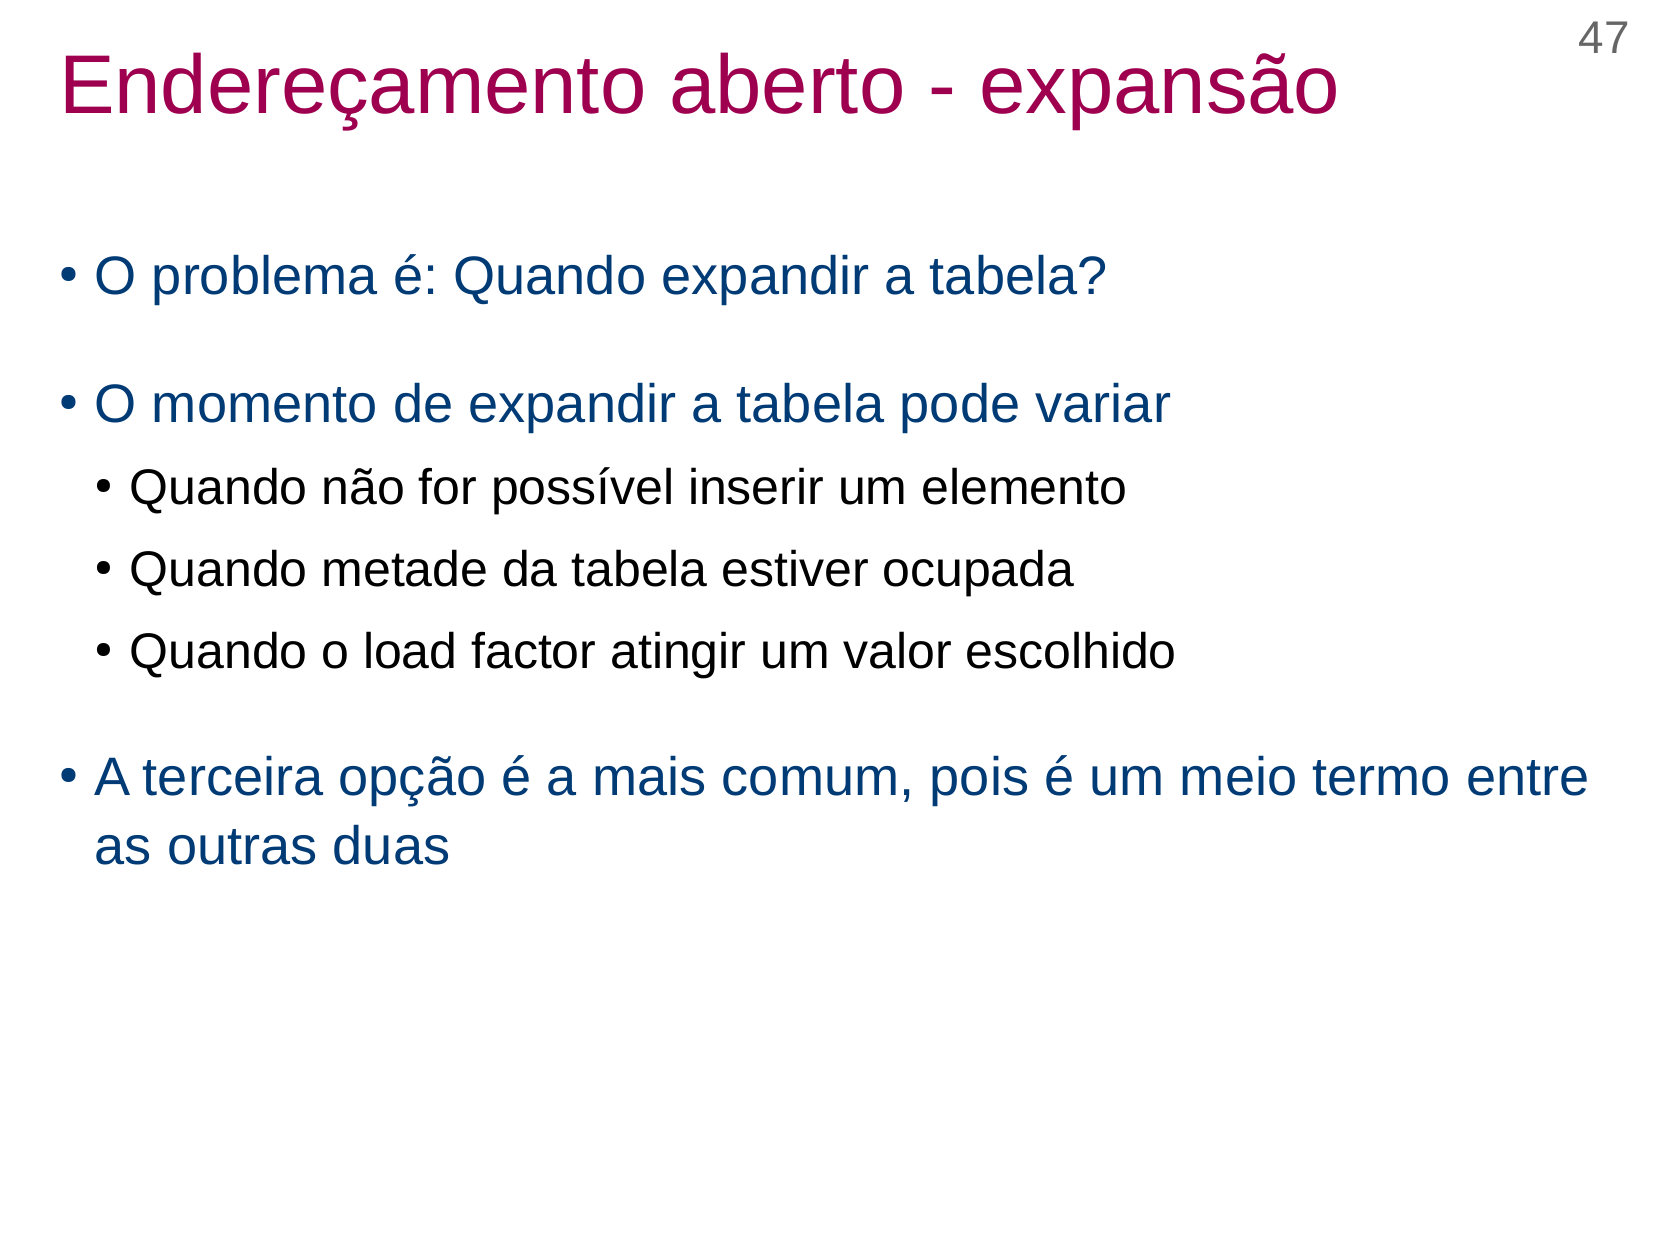

47
# Endereçamento aberto - expansão
O problema é: Quando expandir a tabela?
O momento de expandir a tabela pode variar
Quando não for possível inserir um elemento
Quando metade da tabela estiver ocupada
Quando o load factor atingir um valor escolhido
A terceira opção é a mais comum, pois é um meio termo entre as outras duas